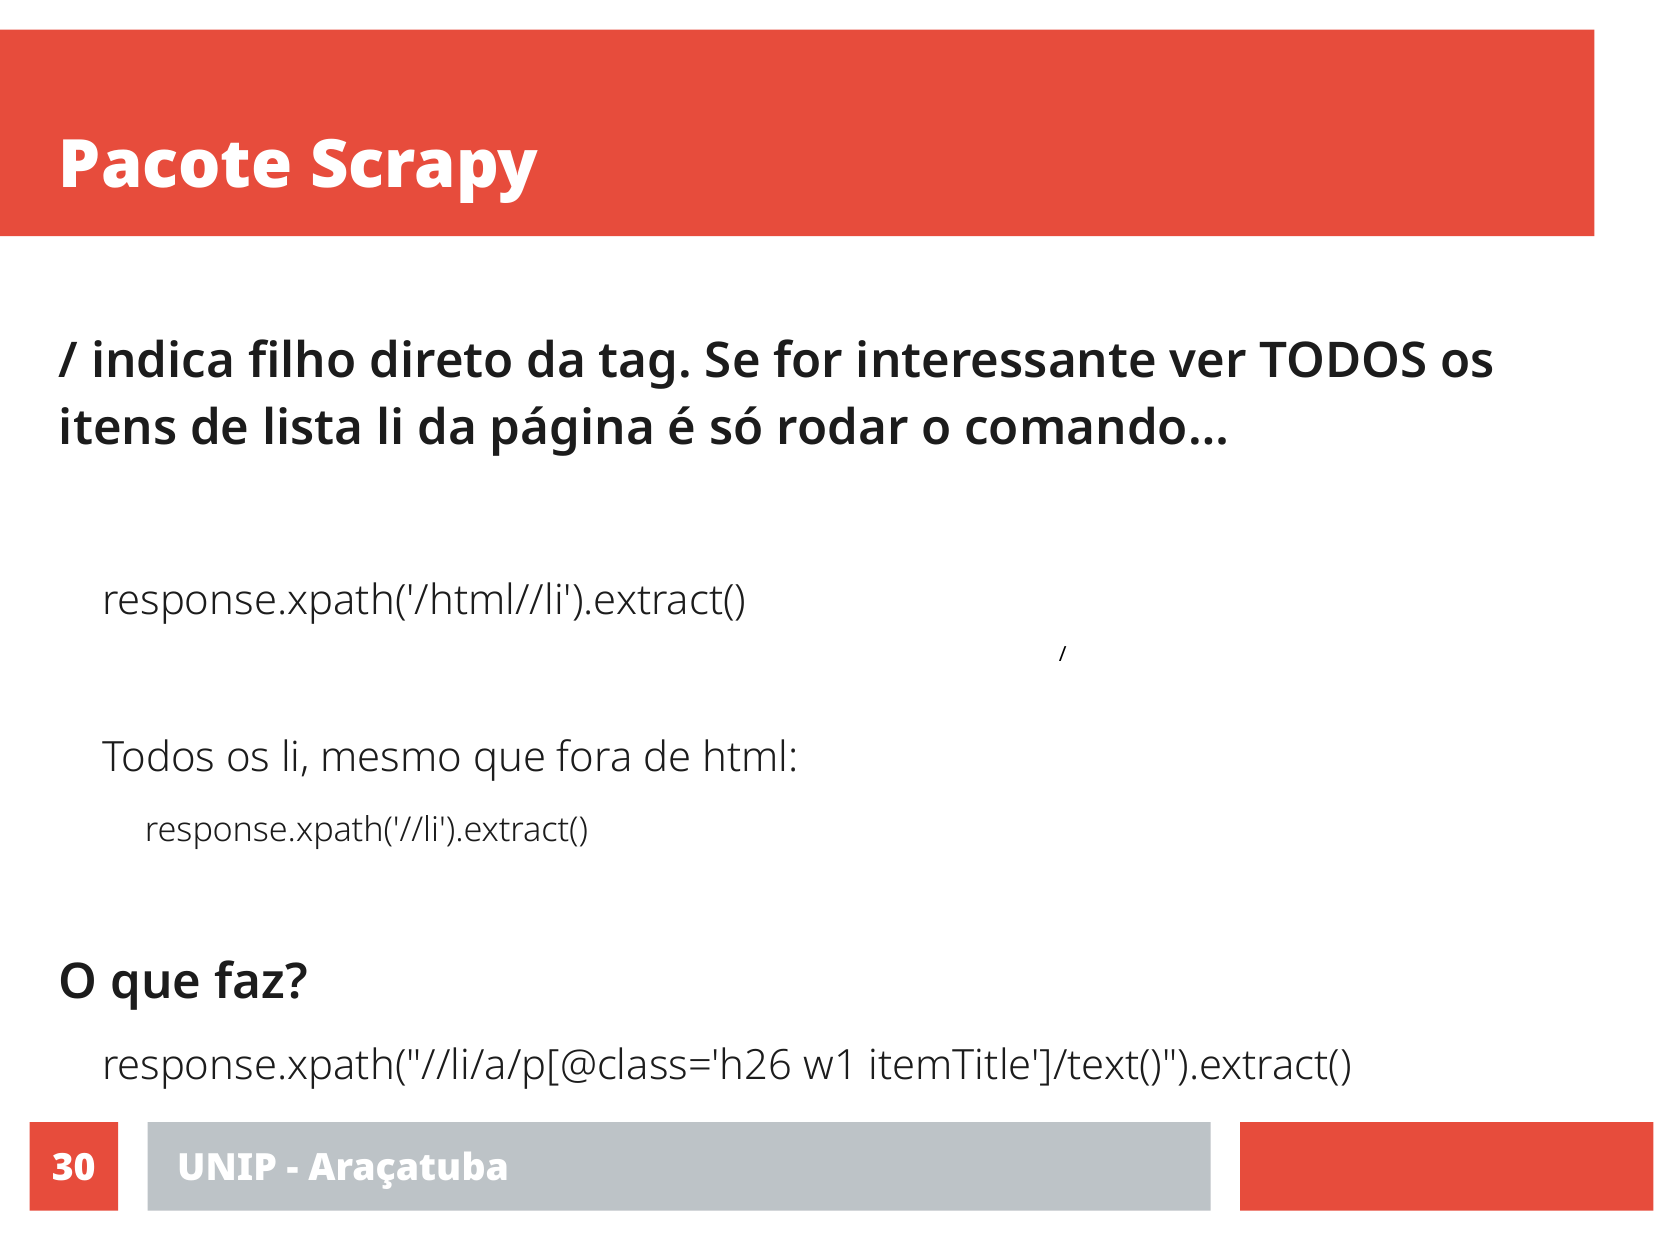

# Pacote Scrapy
/ indica filho direto da tag. Se for interessante ver TODOS os itens de lista li da página é só rodar o comando…
response.xpath('/html//li').extract()
Todos os li, mesmo que fora de html:
response.xpath('//li').extract()
O que faz?
response.xpath("//li/a/p[@class='h26 w1 itemTitle']/text()").extract()
/
30
UNIP - Araçatuba